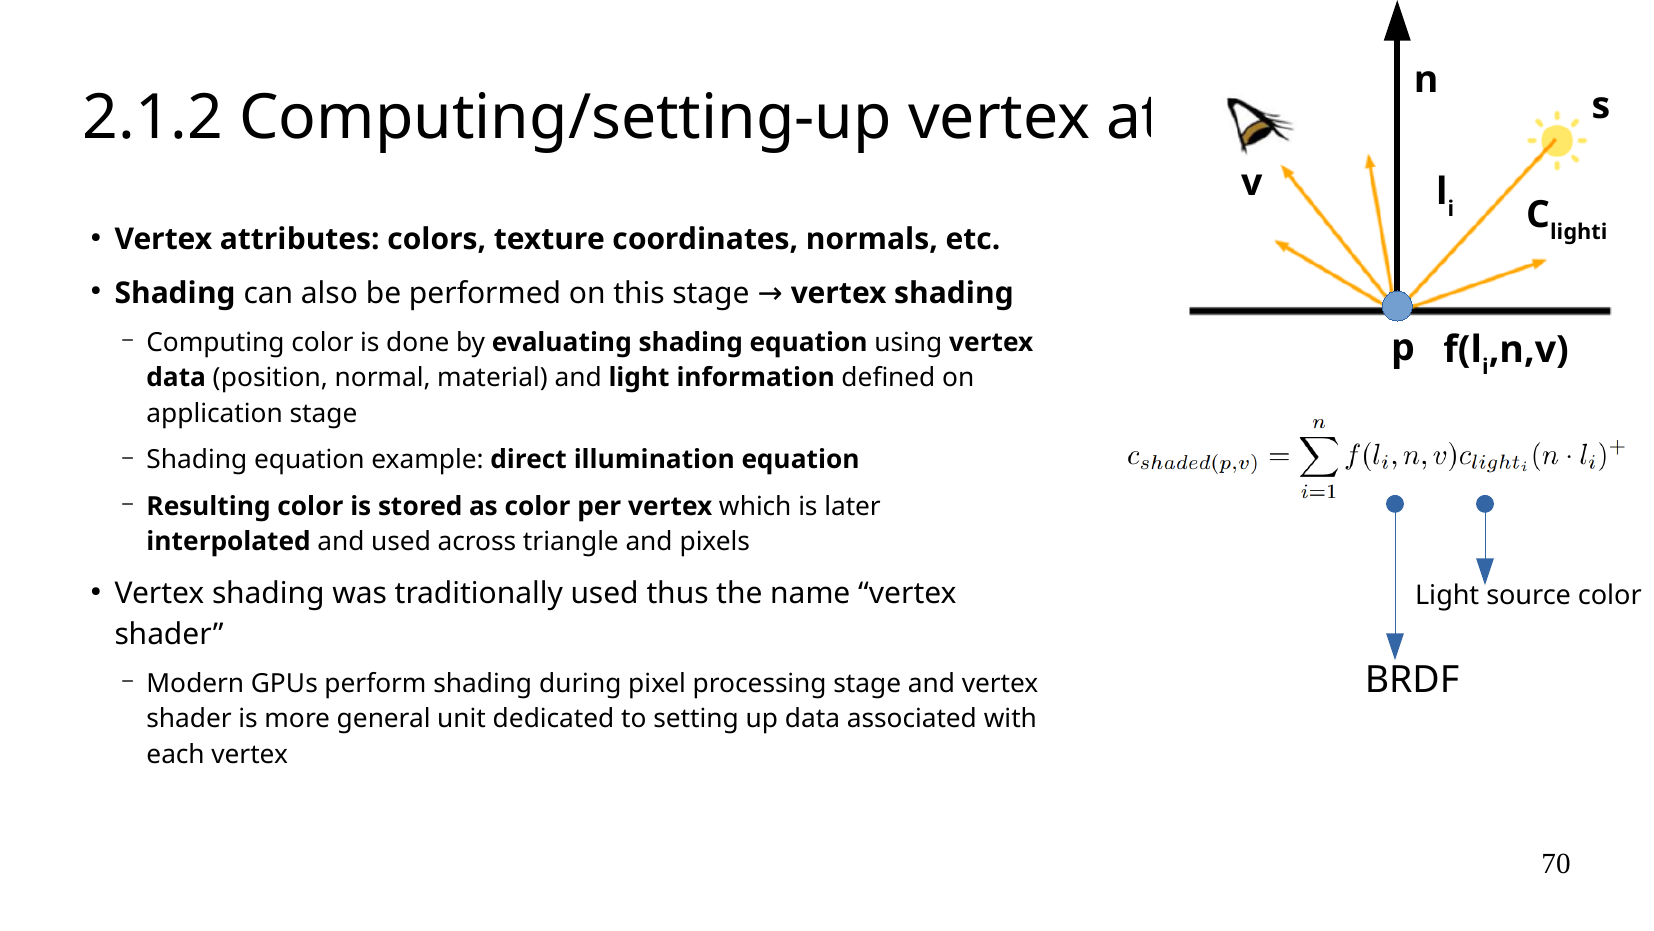

# 2.1.2 Computing/setting-up vertex attributes
n
s
v
li
Clighti
Vertex attributes: colors, texture coordinates, normals, etc.
Shading can also be performed on this stage → vertex shading
Computing color is done by evaluating shading equation using vertex data (position, normal, material) and light information defined on application stage
Shading equation example: direct illumination equation
Resulting color is stored as color per vertex which is later interpolated and used across triangle and pixels
Vertex shading was traditionally used thus the name “vertex shader”
Modern GPUs perform shading during pixel processing stage and vertex shader is more general unit dedicated to setting up data associated with each vertex
p
f(li,n,v)
Light source color
BRDF
70